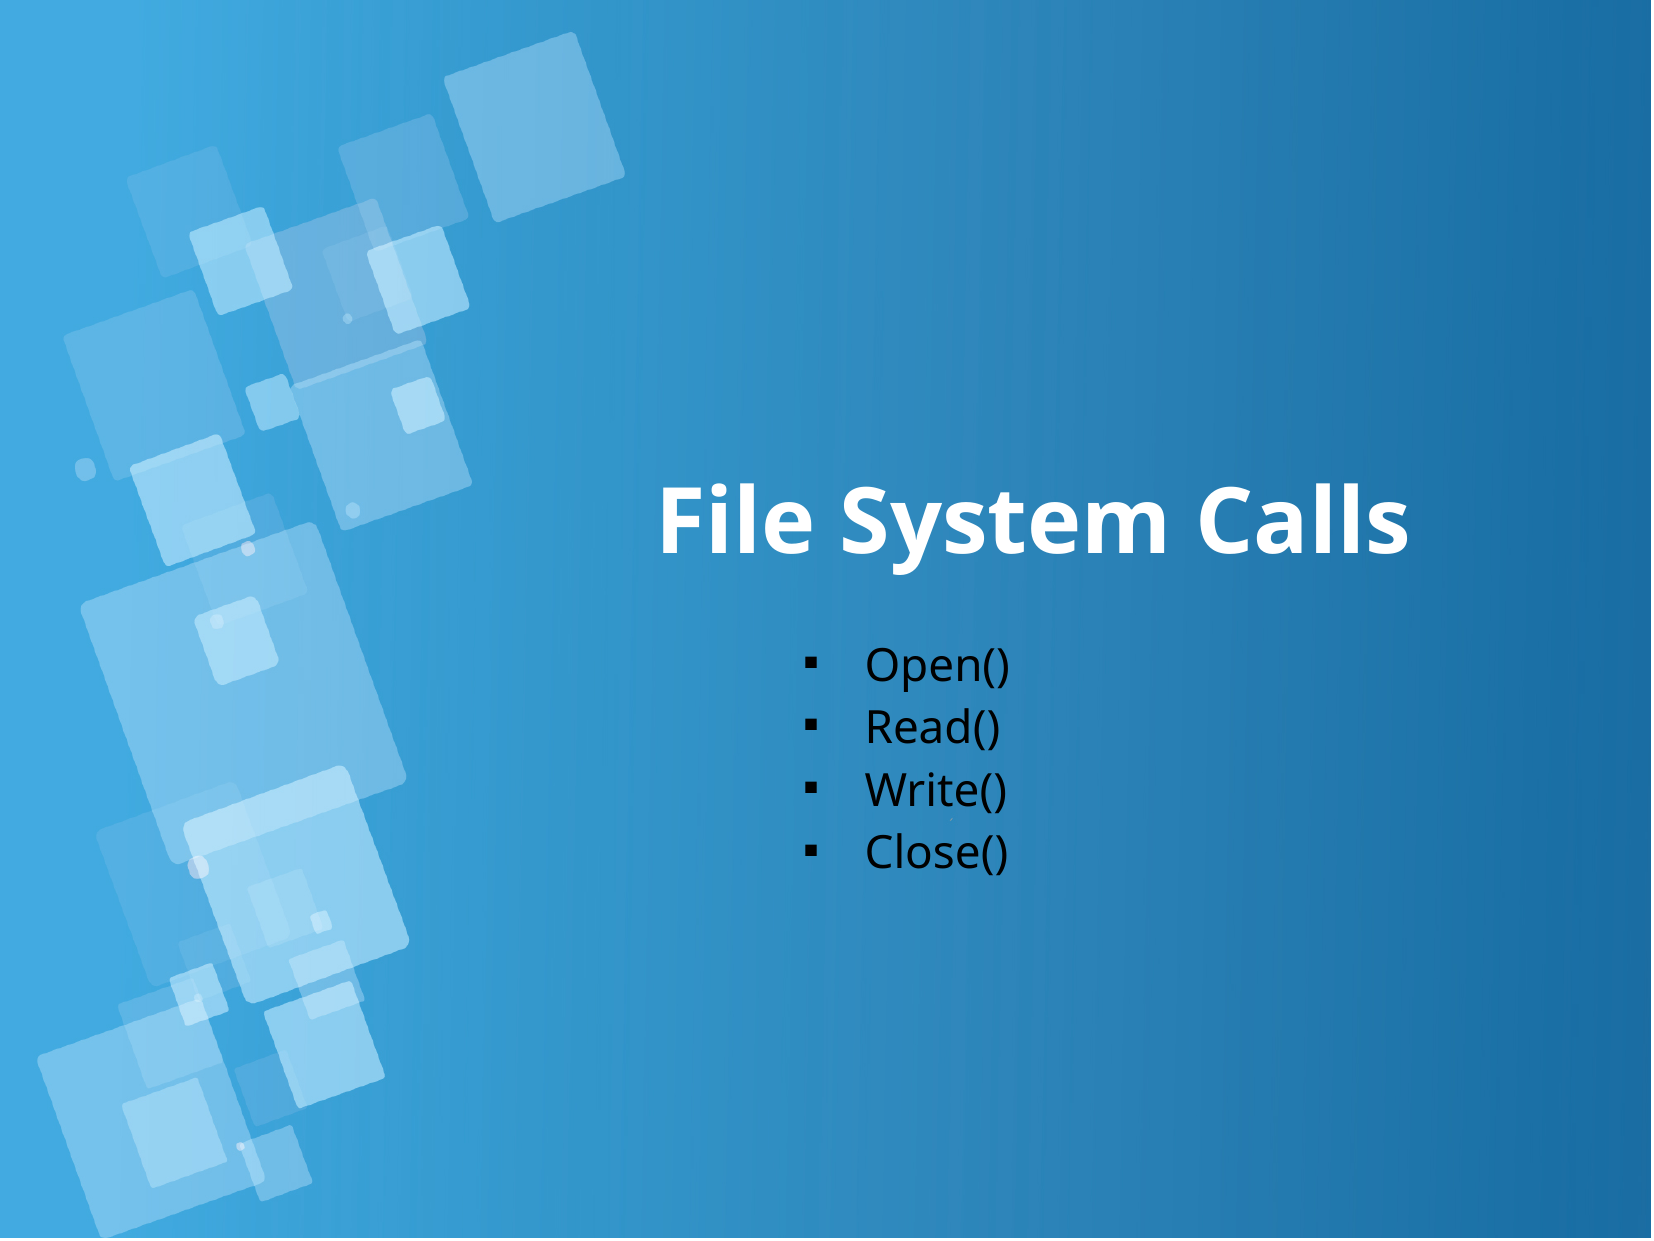

# File System Calls
Open()
Read()
Write()
Close()